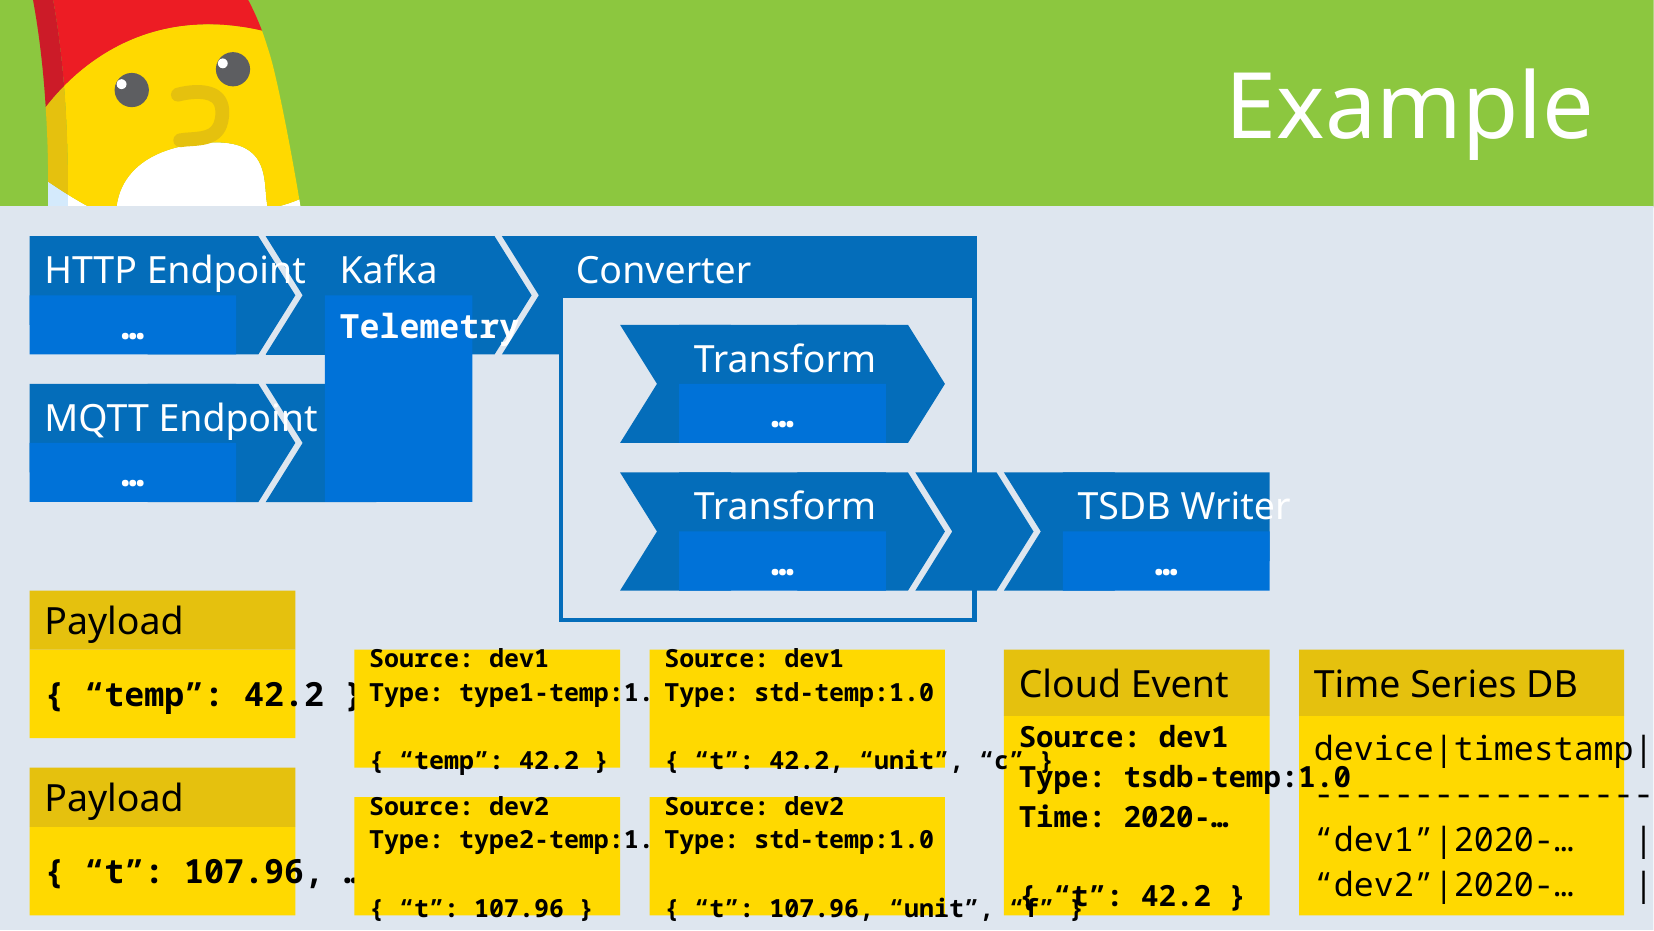

# Example
HTTP Endpoint
…
Kafka
Telemetry
Converter
Transform
…
MQTT Endpoint
…
Transform
…
TSDB Writer
…
Payload
{ “temp”: 42.2 }
Source: dev1
Type: type1-temp:1.0
{ “temp”: 42.2 }
Source: dev1
Type: std-temp:1.0
{ “t”: 42.2, “unit”, “c” }
Cloud Event
Source: dev1
Type: tsdb-temp:1.0
Time: 2020-…
{ “t”: 42.2 }
Time Series DB
device|timestamp|value
----------------------
“dev1”|2020-… | 42.2
“dev2”|2020-… | 42.2
Payload
{ “t”: 107.96, … }
Source: dev2
Type: type2-temp:1.0
{ “t”: 107.96 }
Source: dev2
Type: std-temp:1.0
{ “t”: 107.96, “unit”, “f” }